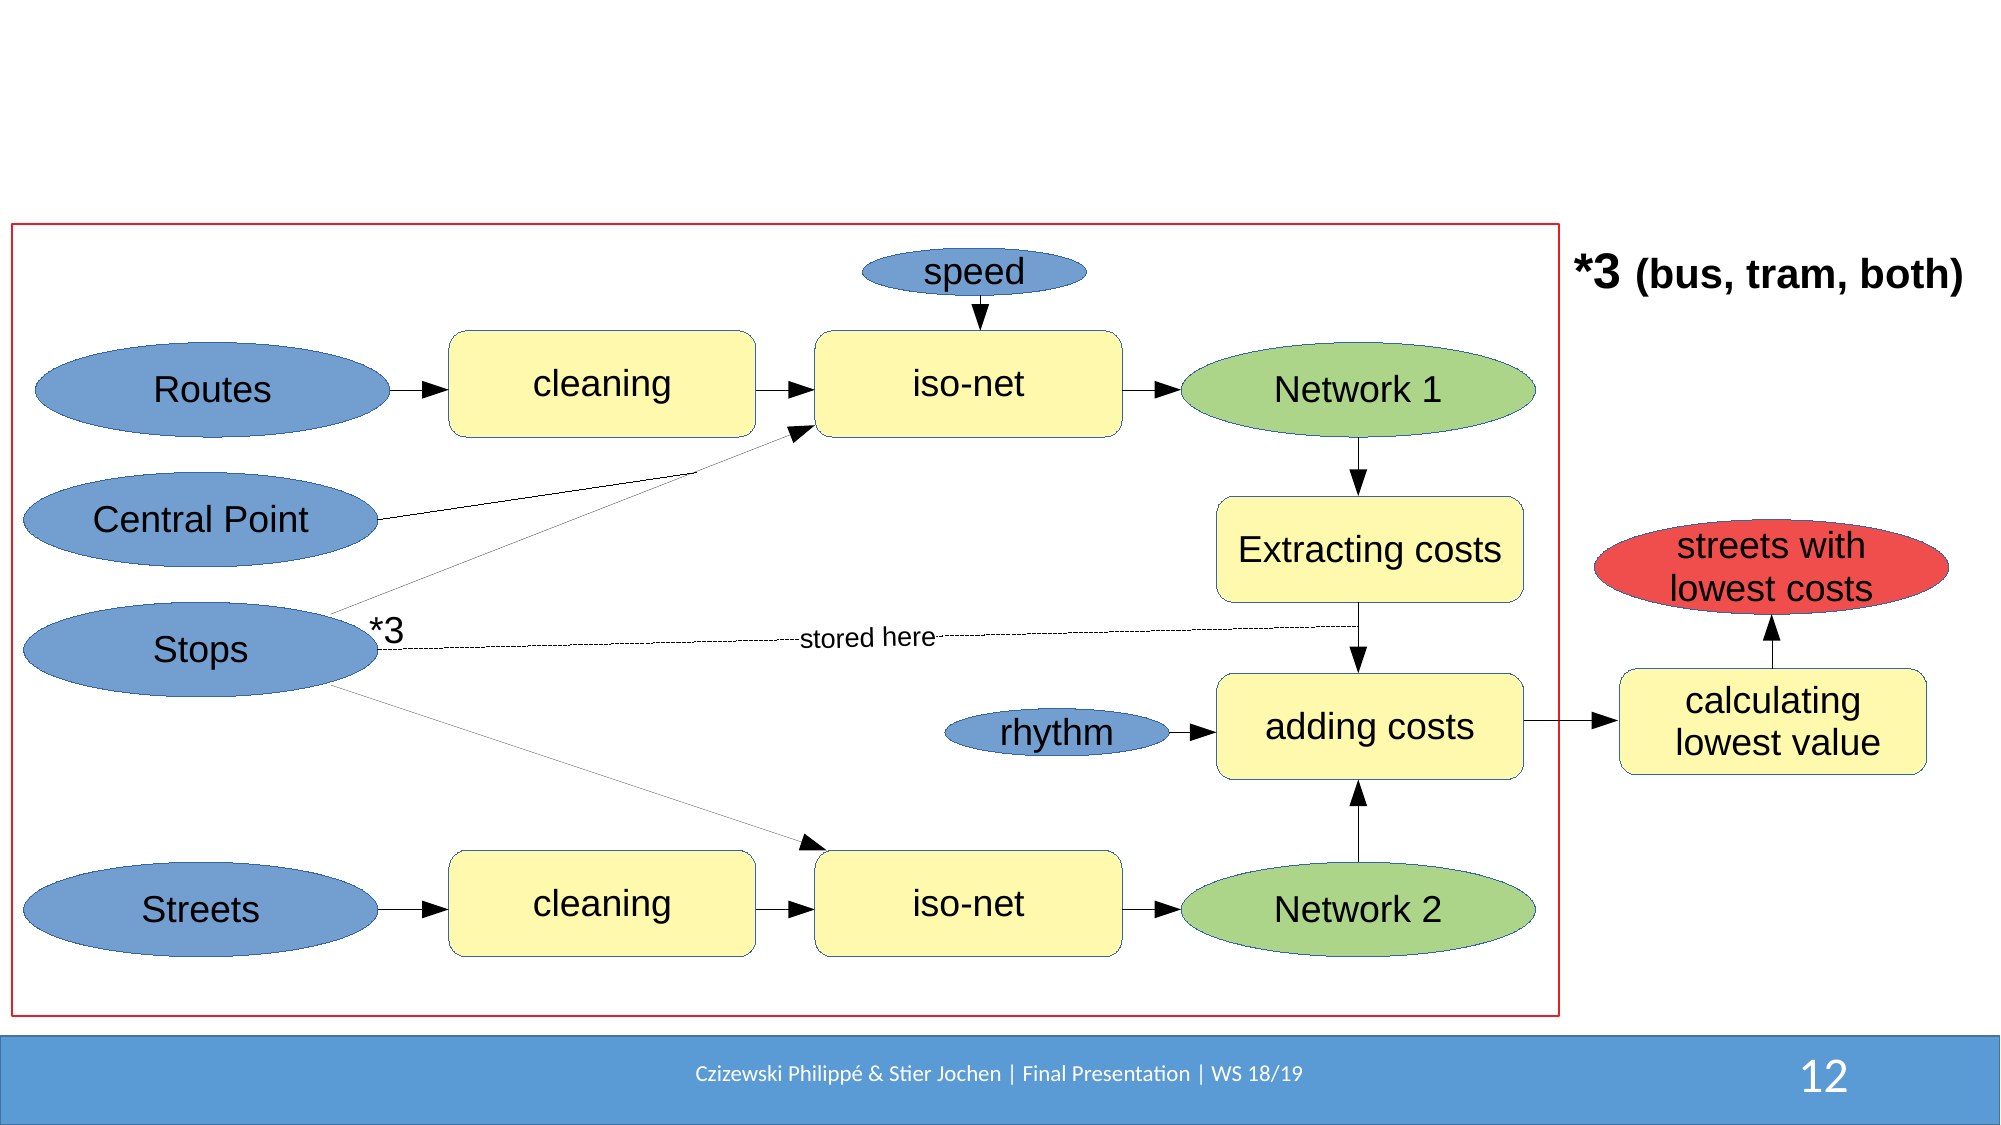

#
*3 (bus, tram, both)
speed
cleaning
iso-net
Routes
Network 1
Central Point
Extracting costs
streets with
lowest costs
Stops
*3
stored here
calculating
 lowest value
adding costs
rhythm
cleaning
iso-net
Streets
Network 2
Czizewski Philippé & Stier Jochen | Final Presentation | WS 18/19